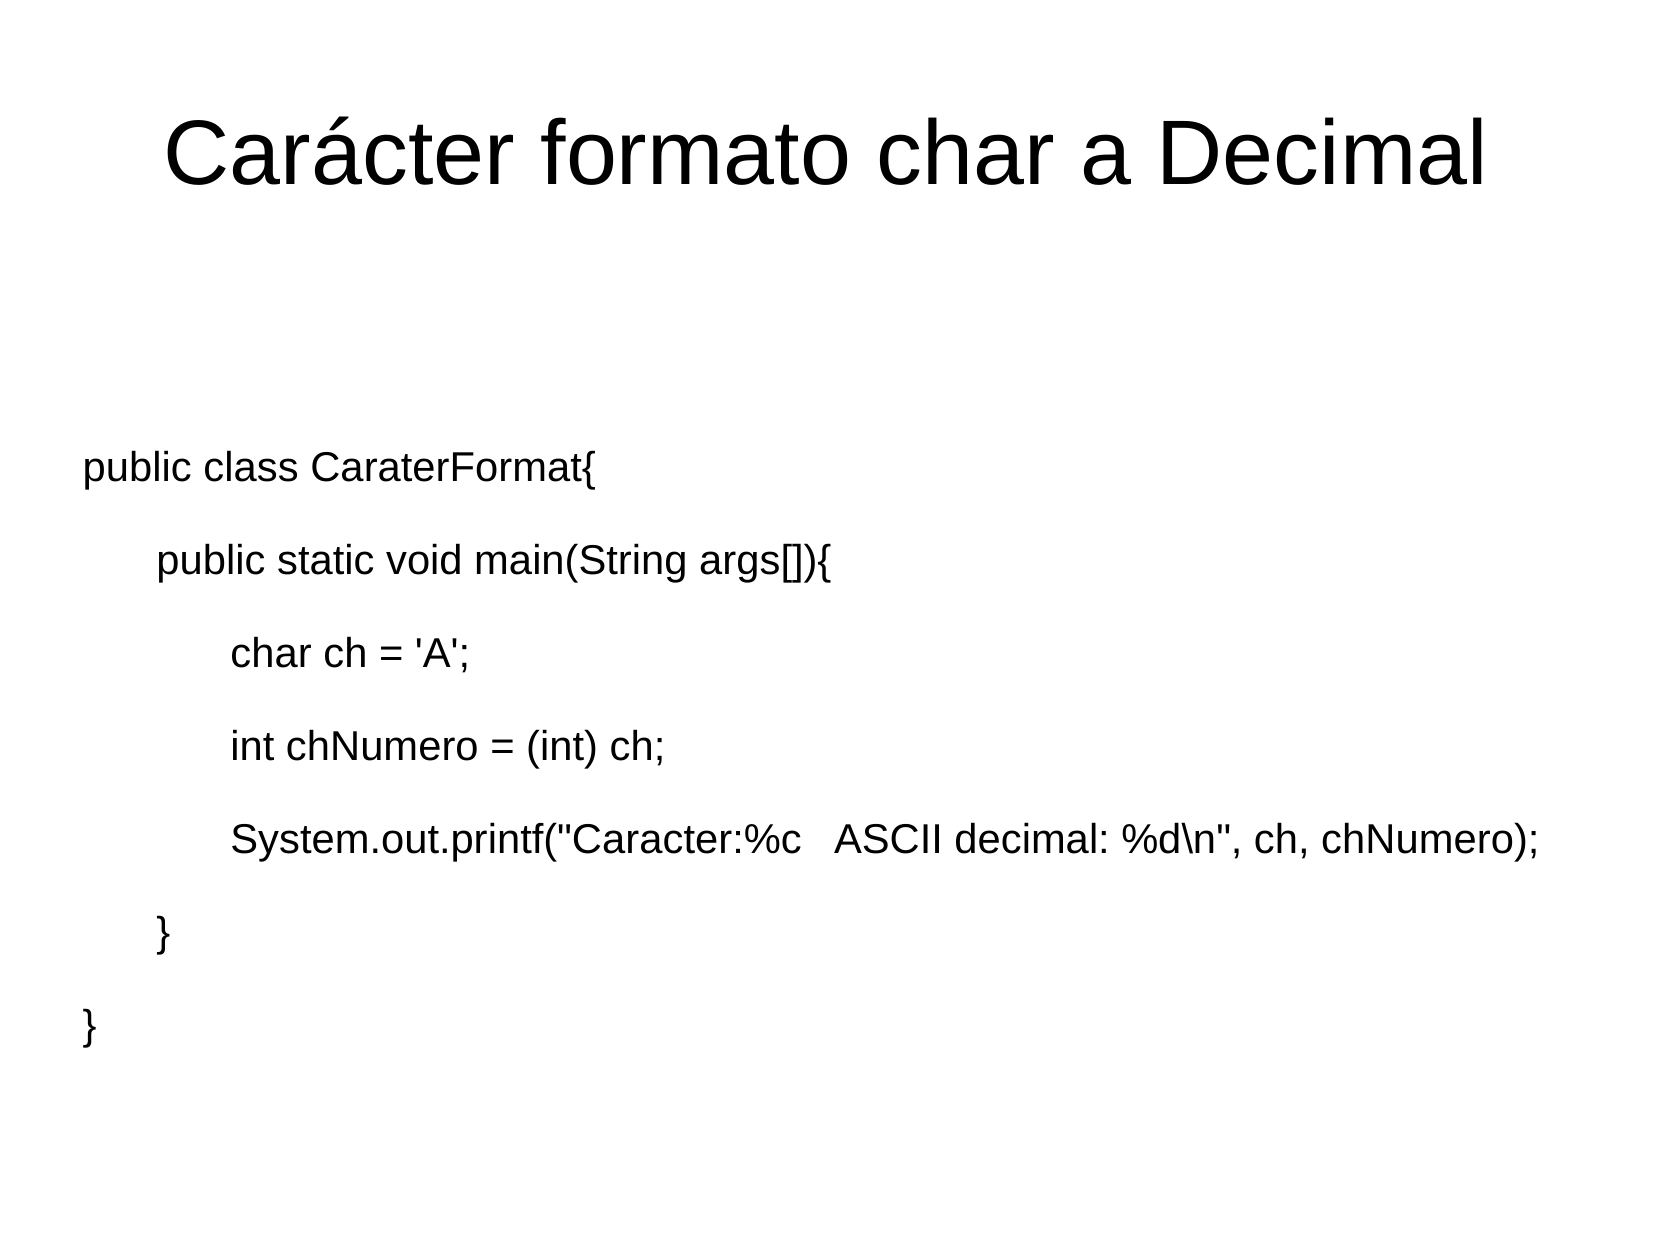

# Carácter formato char a Decimal
public class CaraterFormat{
	public static void main(String args[]){
		char ch = 'A';
		int chNumero = (int) ch;
		System.out.printf("Caracter:%c ASCII decimal: %d\n", ch, chNumero);
	}
}